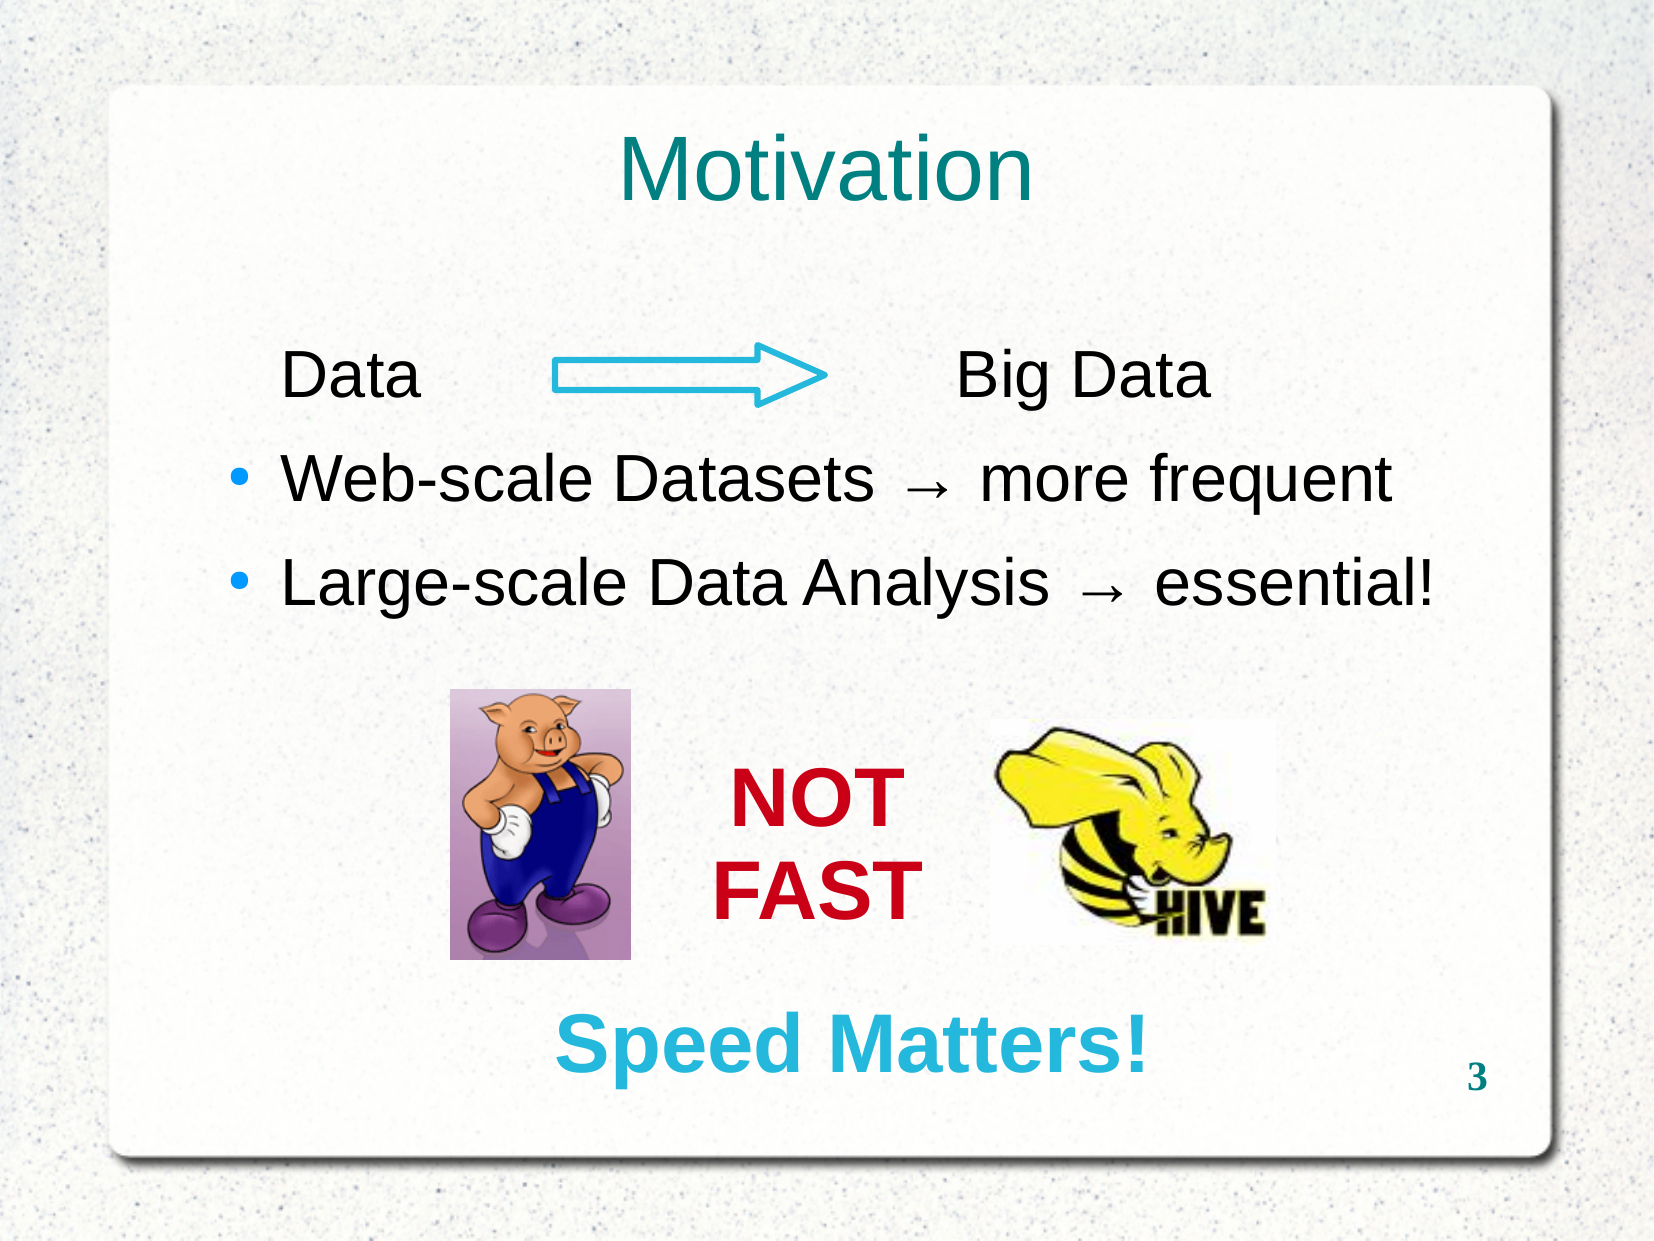

# Motivation
Data 							Big Data
Web-scale Datasets → more frequent
Large-scale Data Analysis → essential!
NOT
FAST
Speed Matters!
3